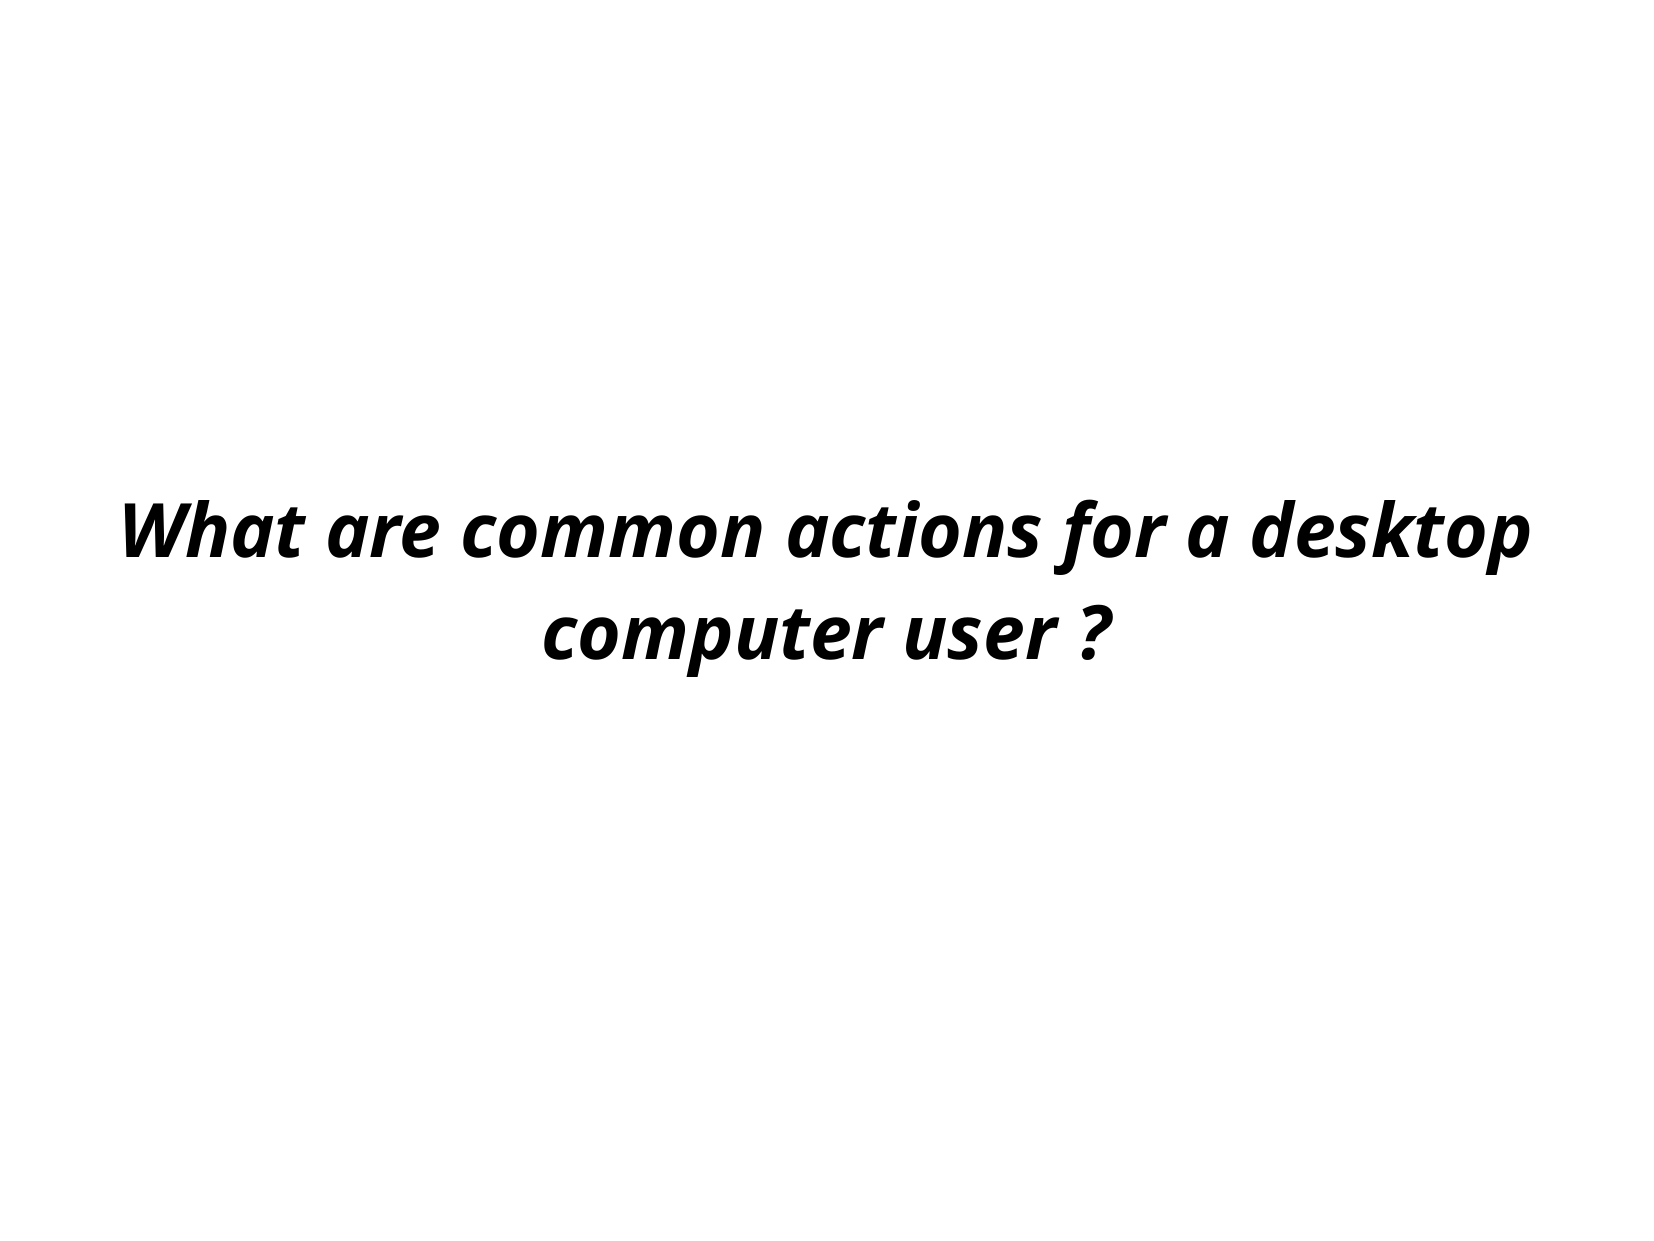

# What are common actions for a desktop computer user ?